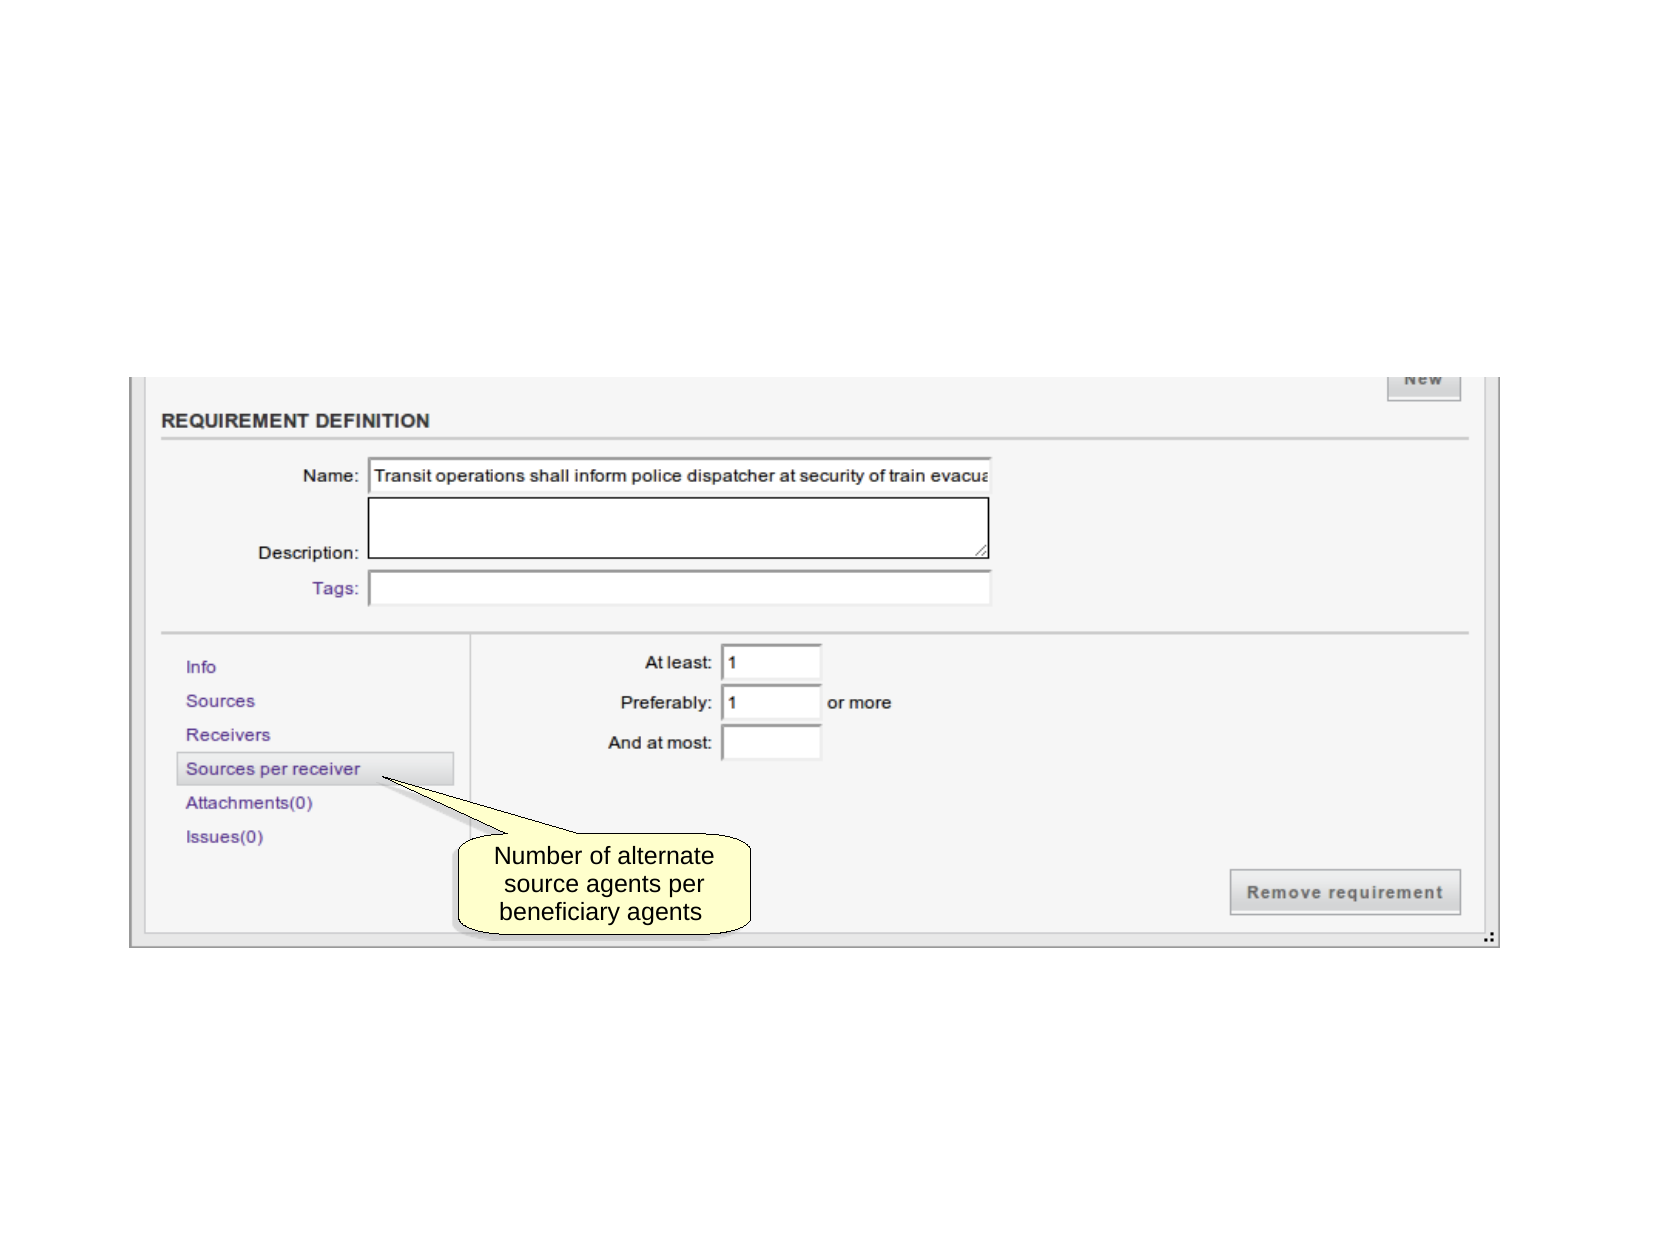

Number of alternate source agents per beneficiary agents